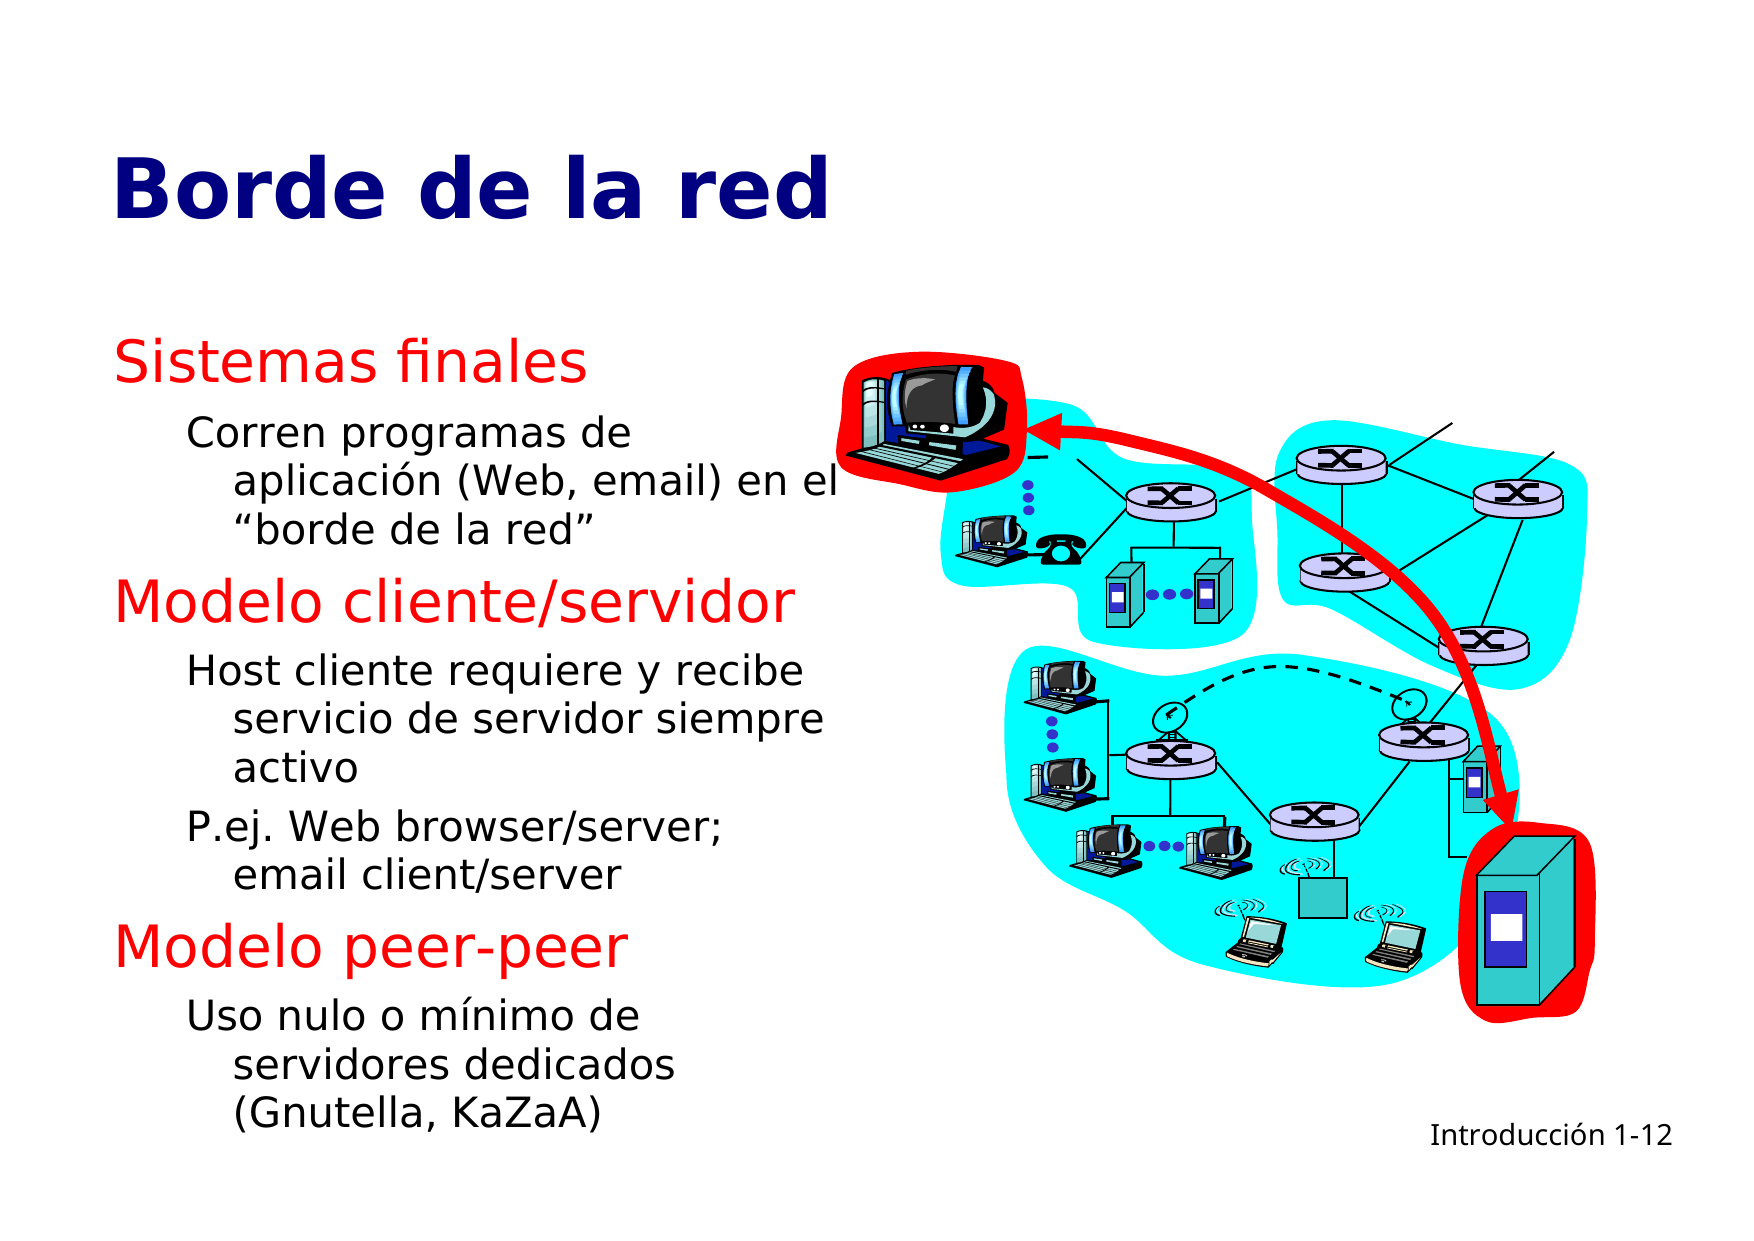

# Borde de la red
Sistemas finales
Corren programas de aplicación (Web, email) en el “borde de la red”
Modelo cliente/servidor
Host cliente requiere y recibe servicio de servidor siempre activo
P.ej. Web browser/server; email client/server
Modelo peer-peer
Uso nulo o mínimo de servidores dedicados (Gnutella, KaZaA)